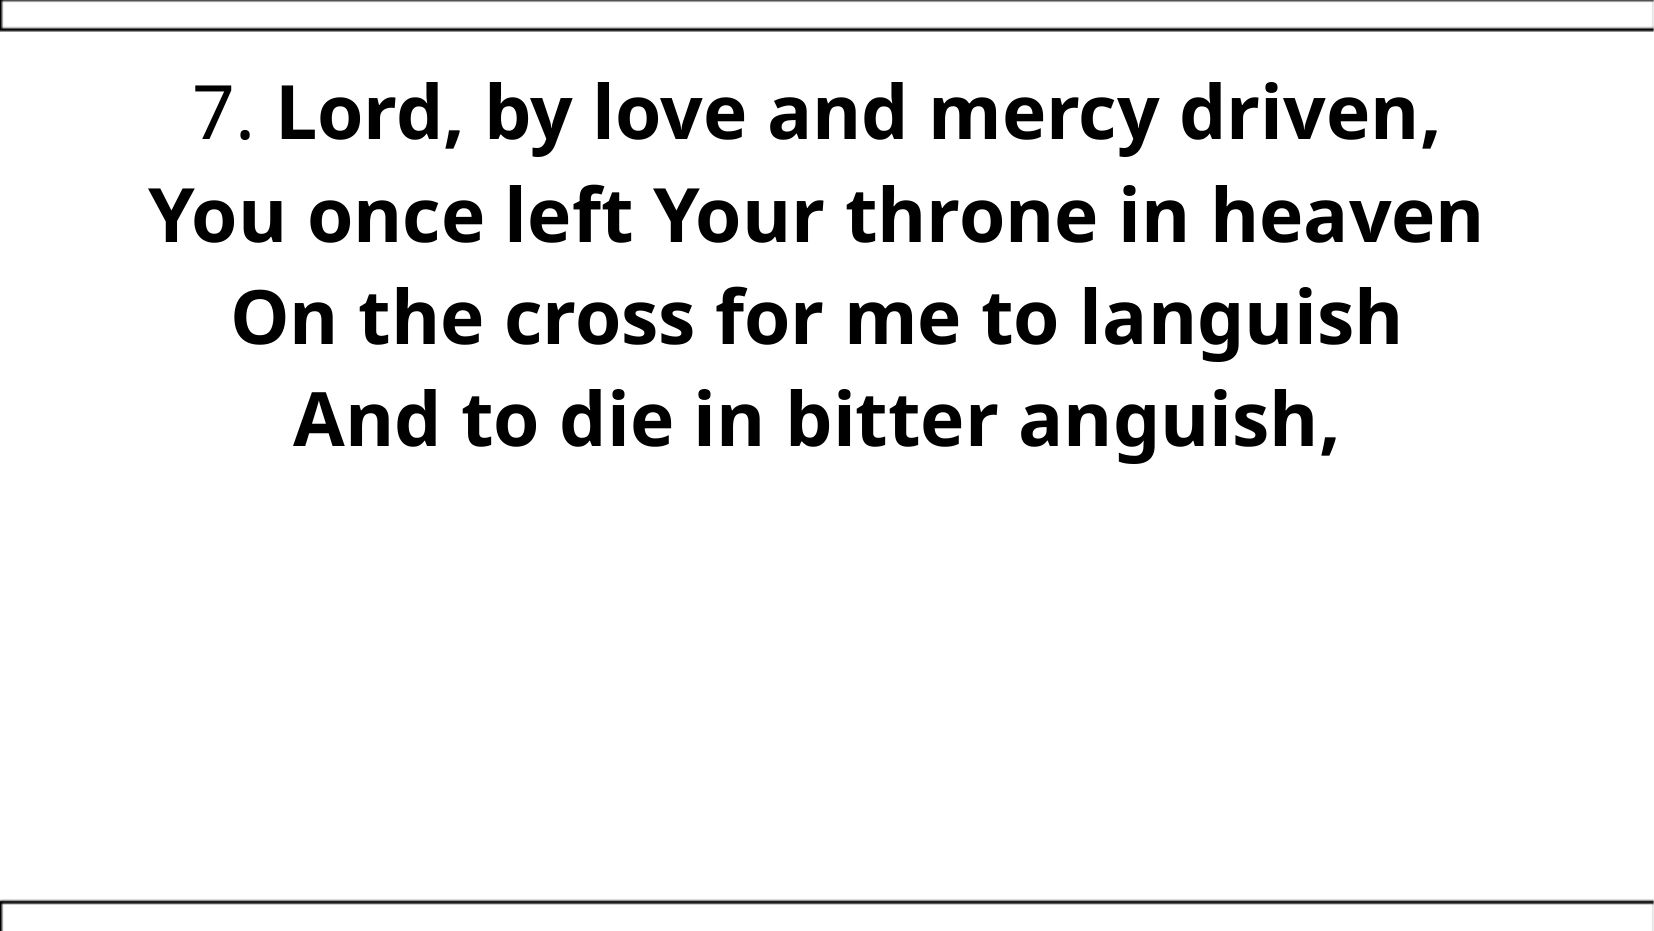

7. Lord, by love and mercy driven,
You once left Your throne in heaven
On the cross for me to languish
And to die in bitter anguish,